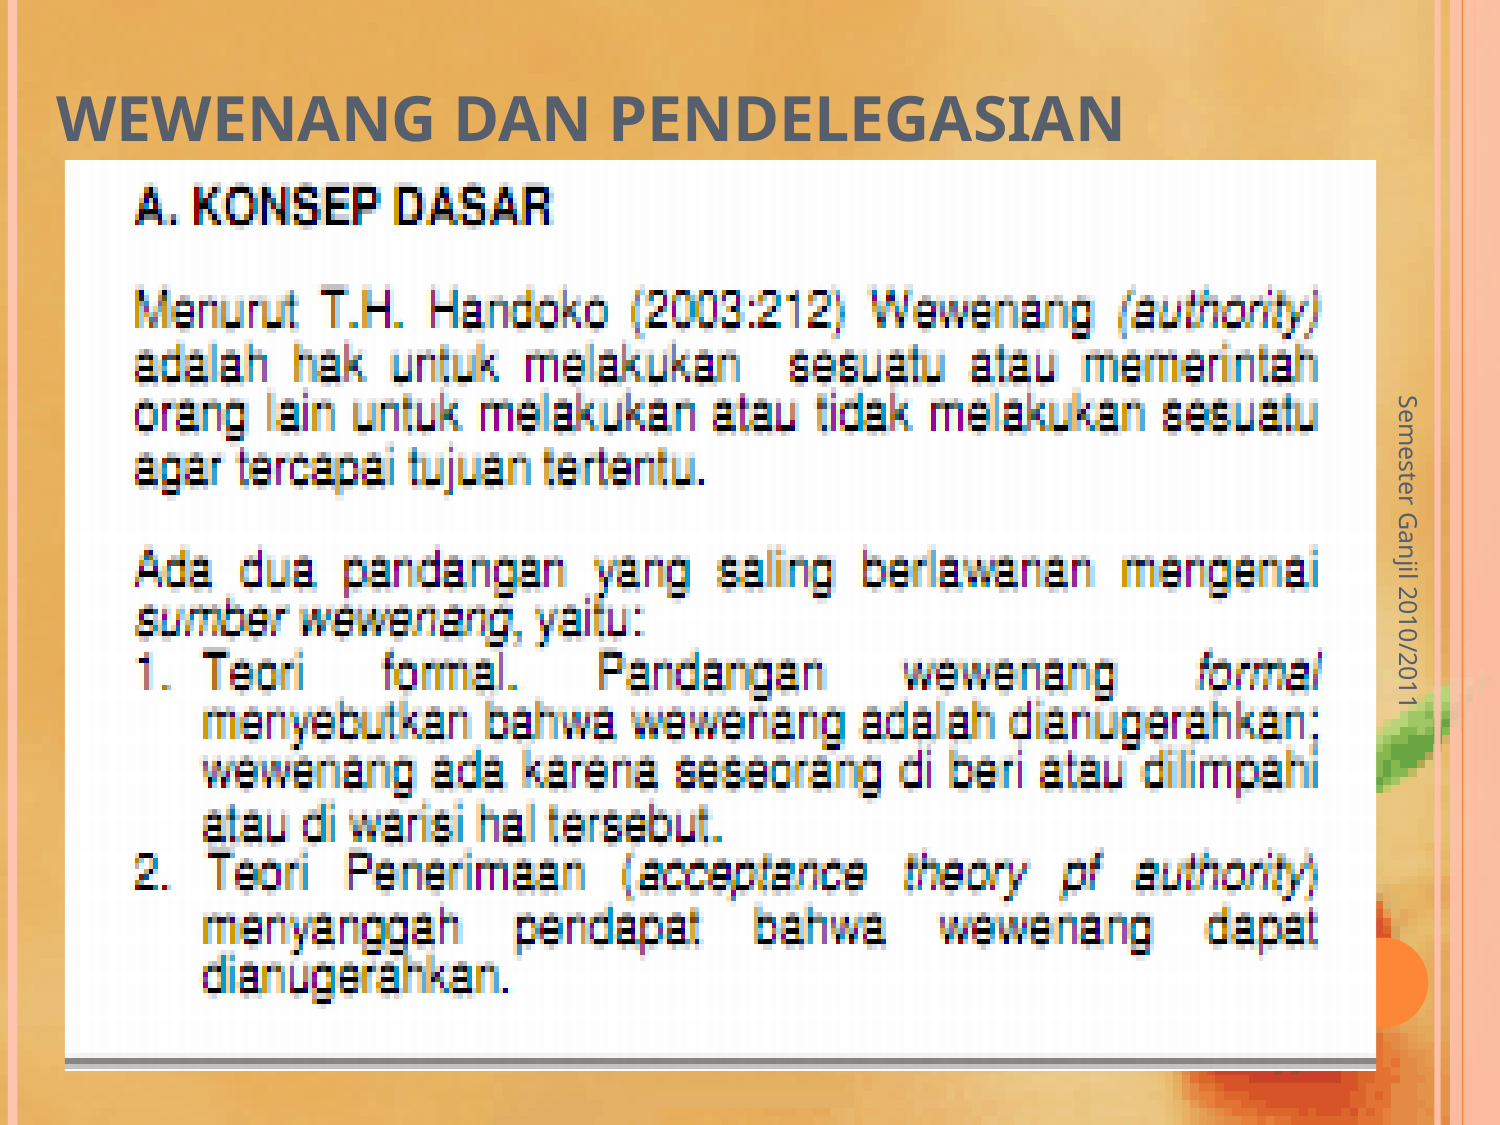

# Wewenang dan pendelegasian
Semester Ganjil 2010/2011